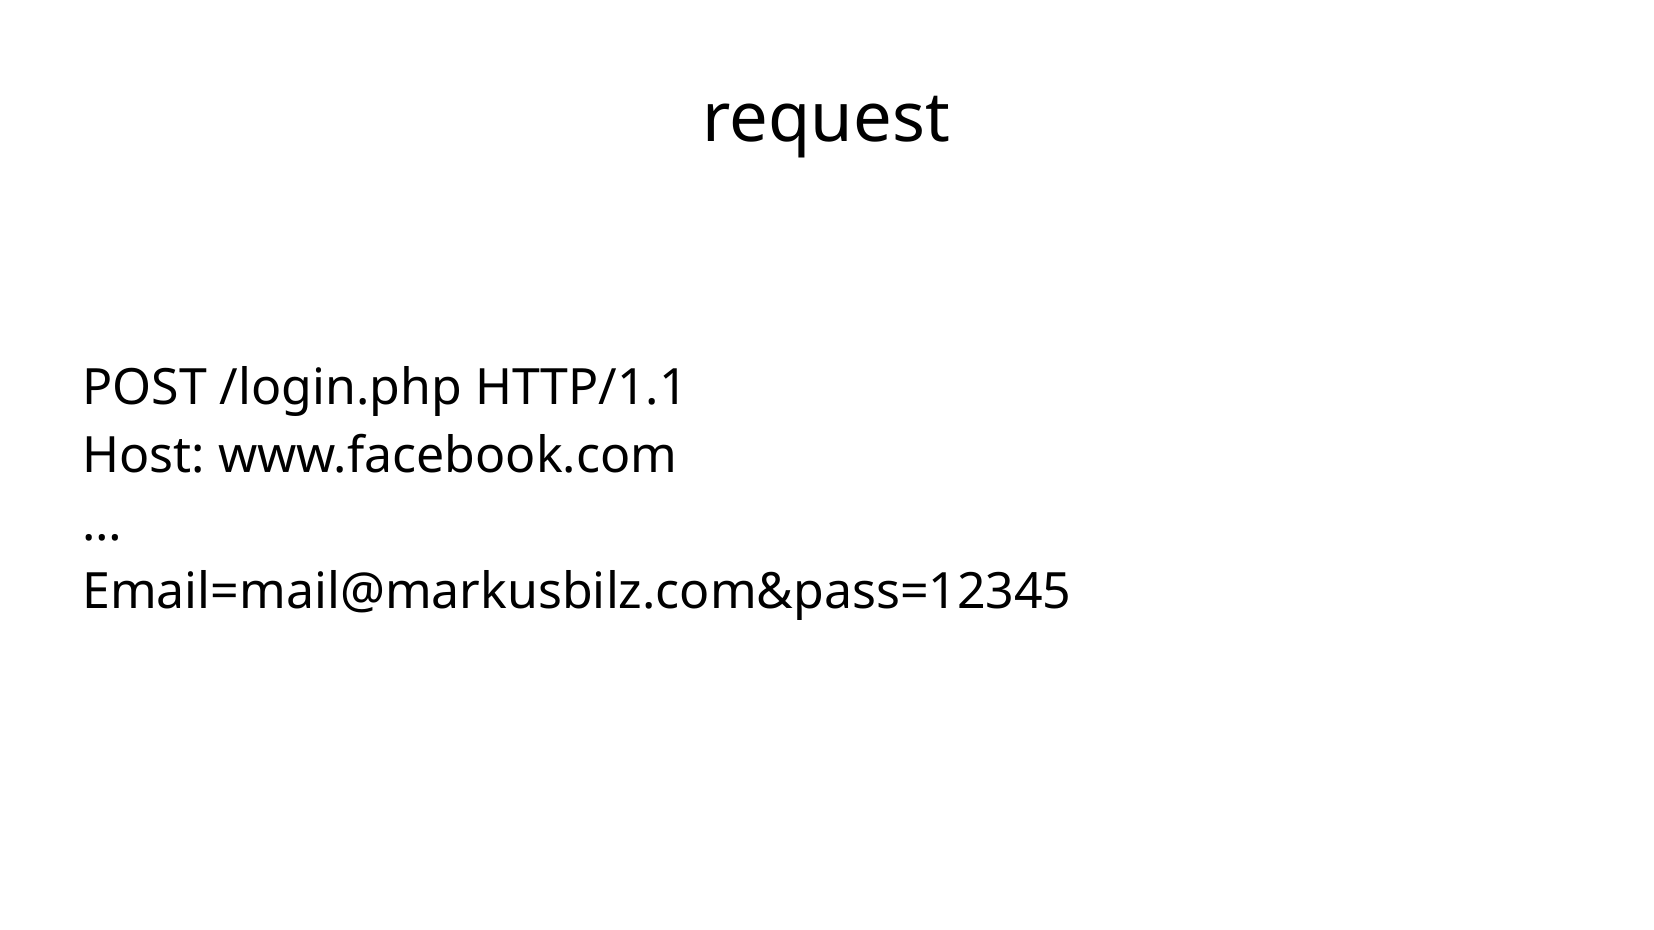

# request
POST /login.php HTTP/1.1
Host: www.facebook.com
…
Email=mail@markusbilz.com&pass=12345